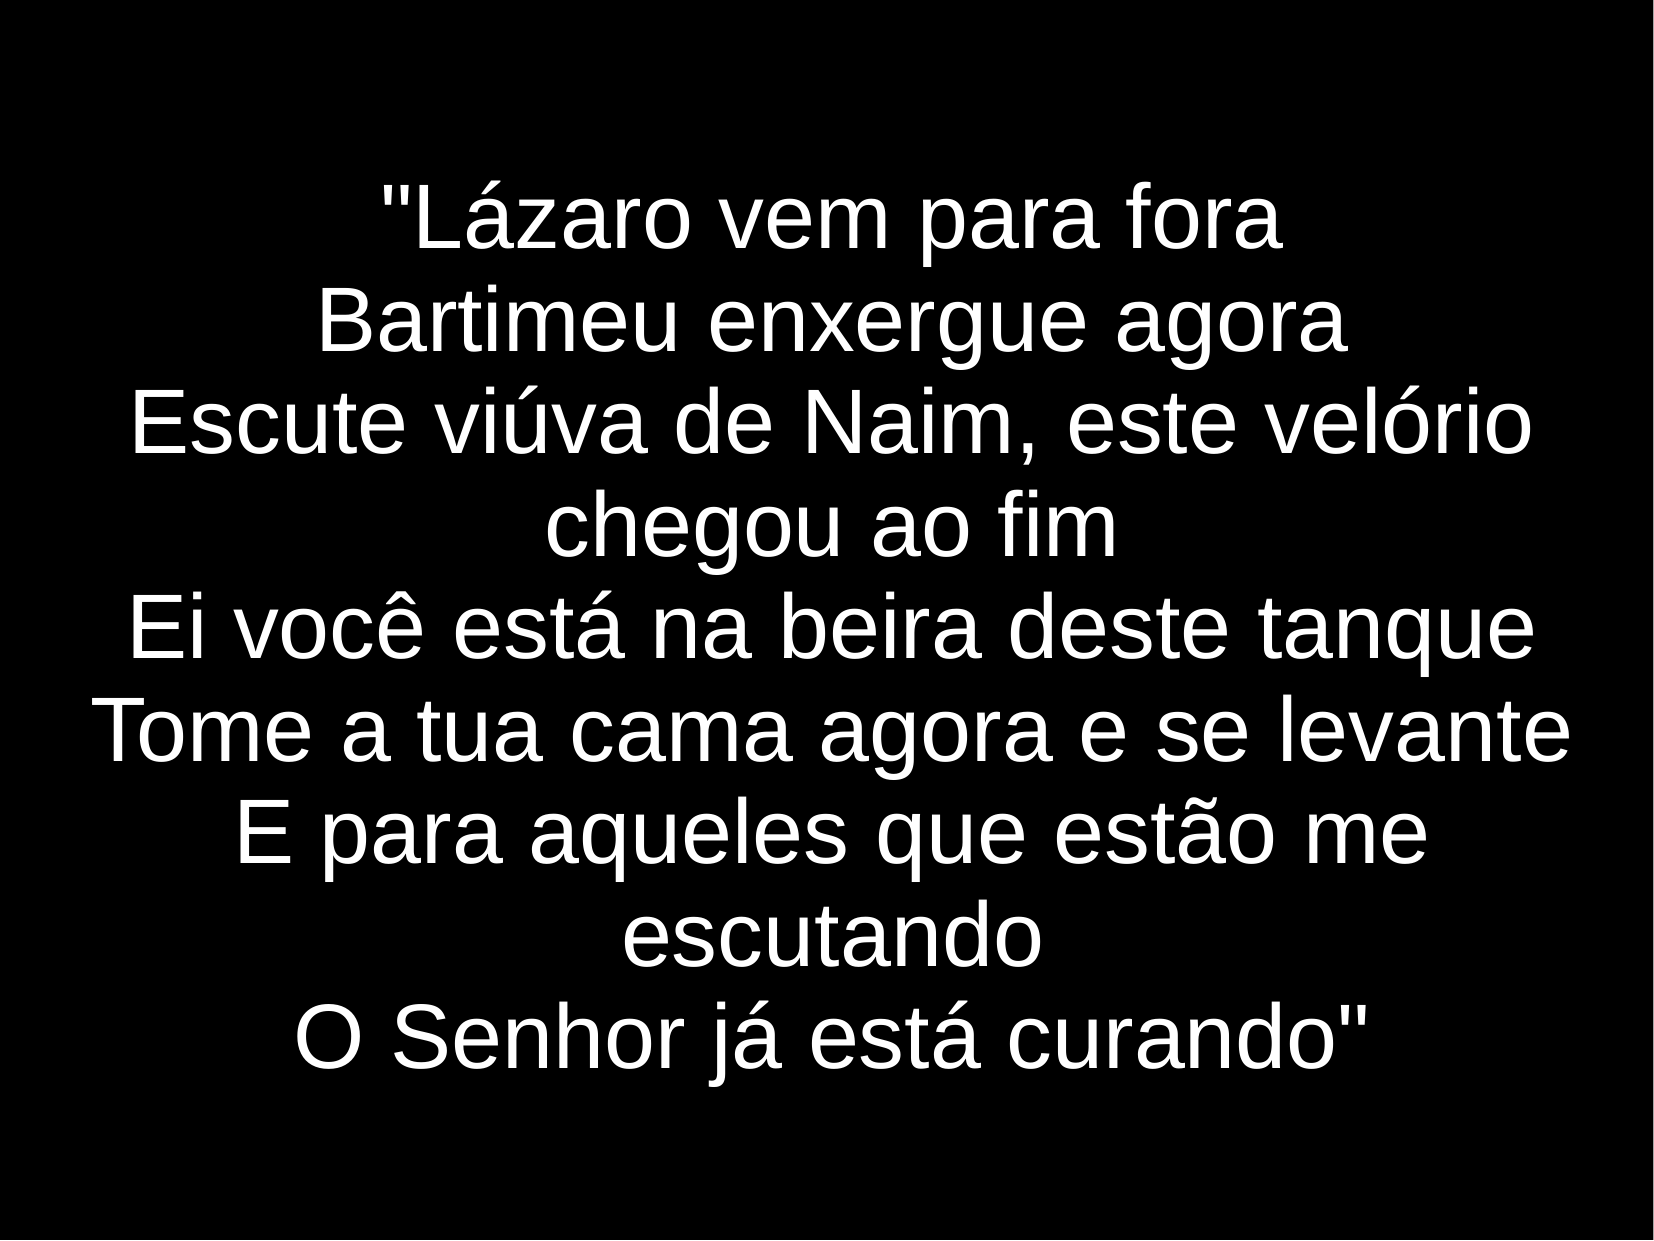

# "Lázaro vem para fora
Bartimeu enxergue agora
Escute viúva de Naim, este velório chegou ao fim
Ei você está na beira deste tanque
Tome a tua cama agora e se levante
E para aqueles que estão me escutando
O Senhor já está curando"